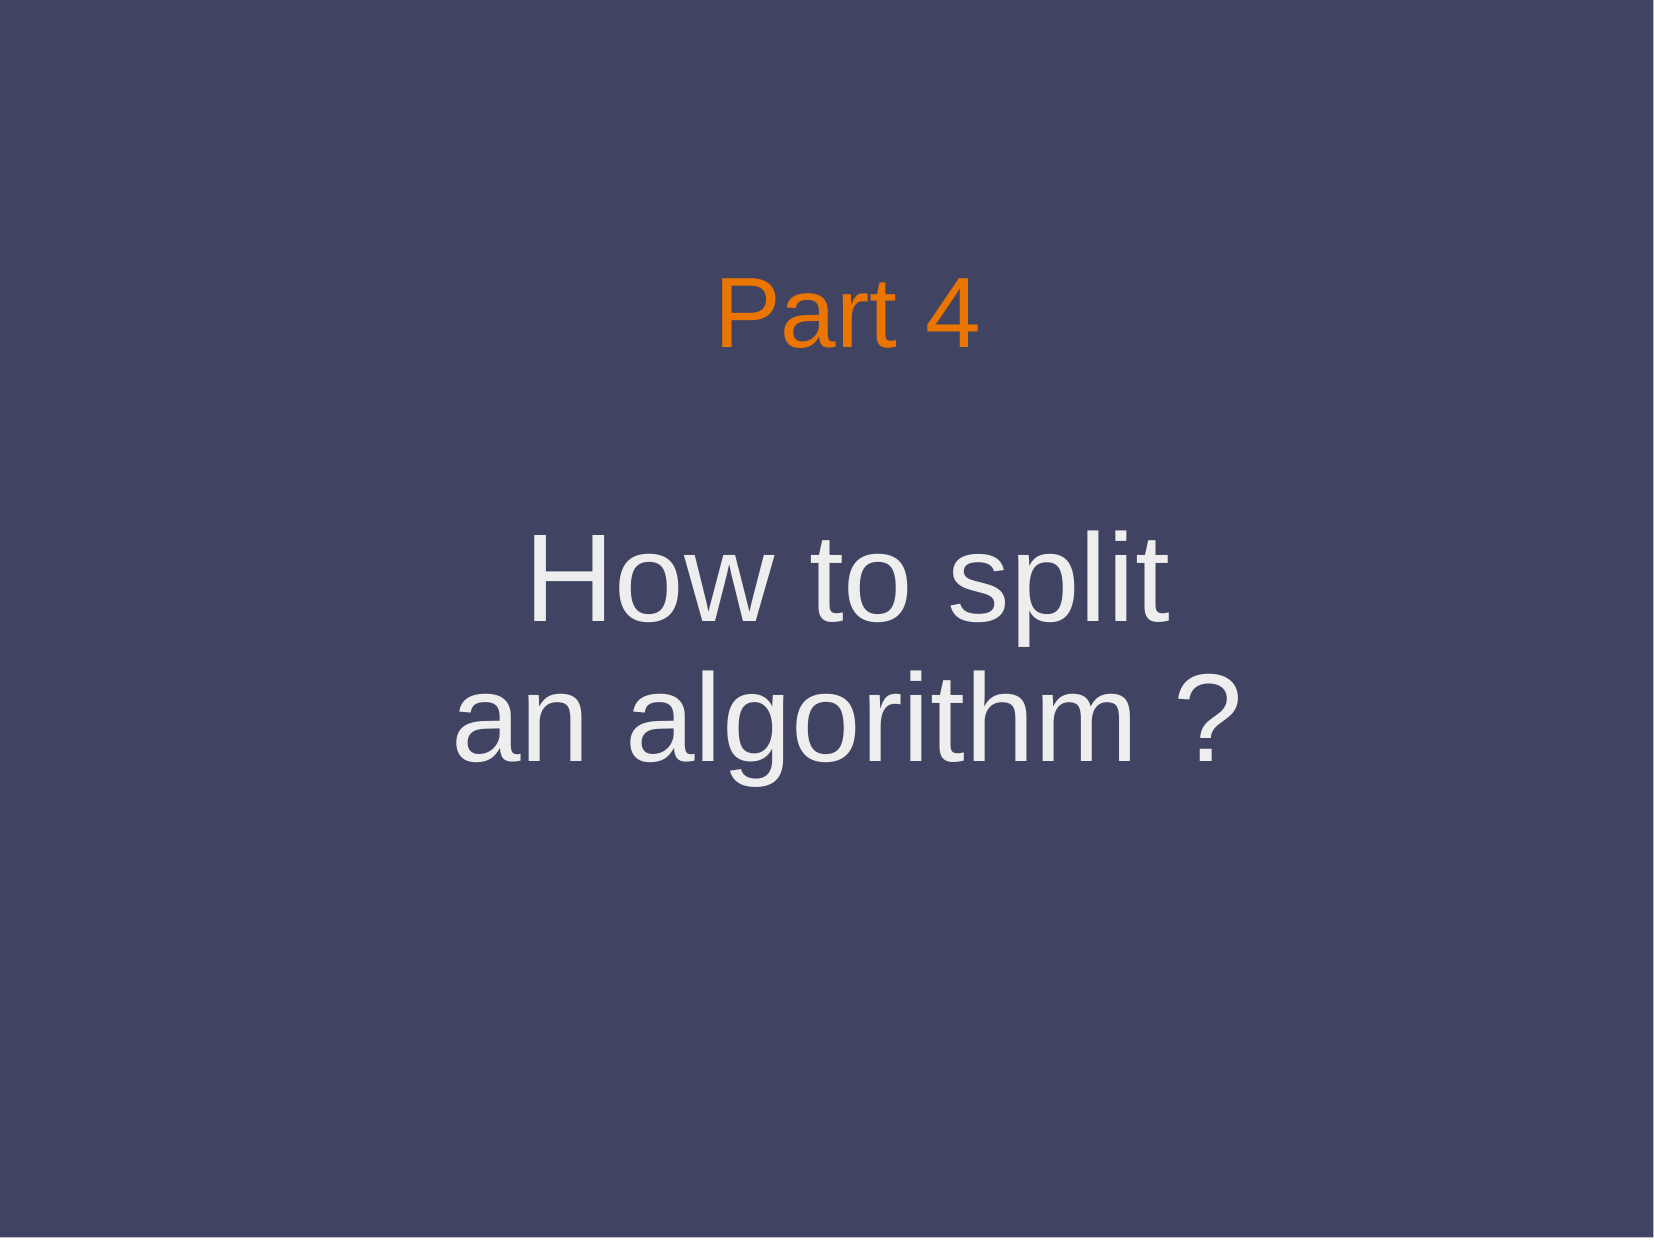

Part 4
How to split
an algorithm ?